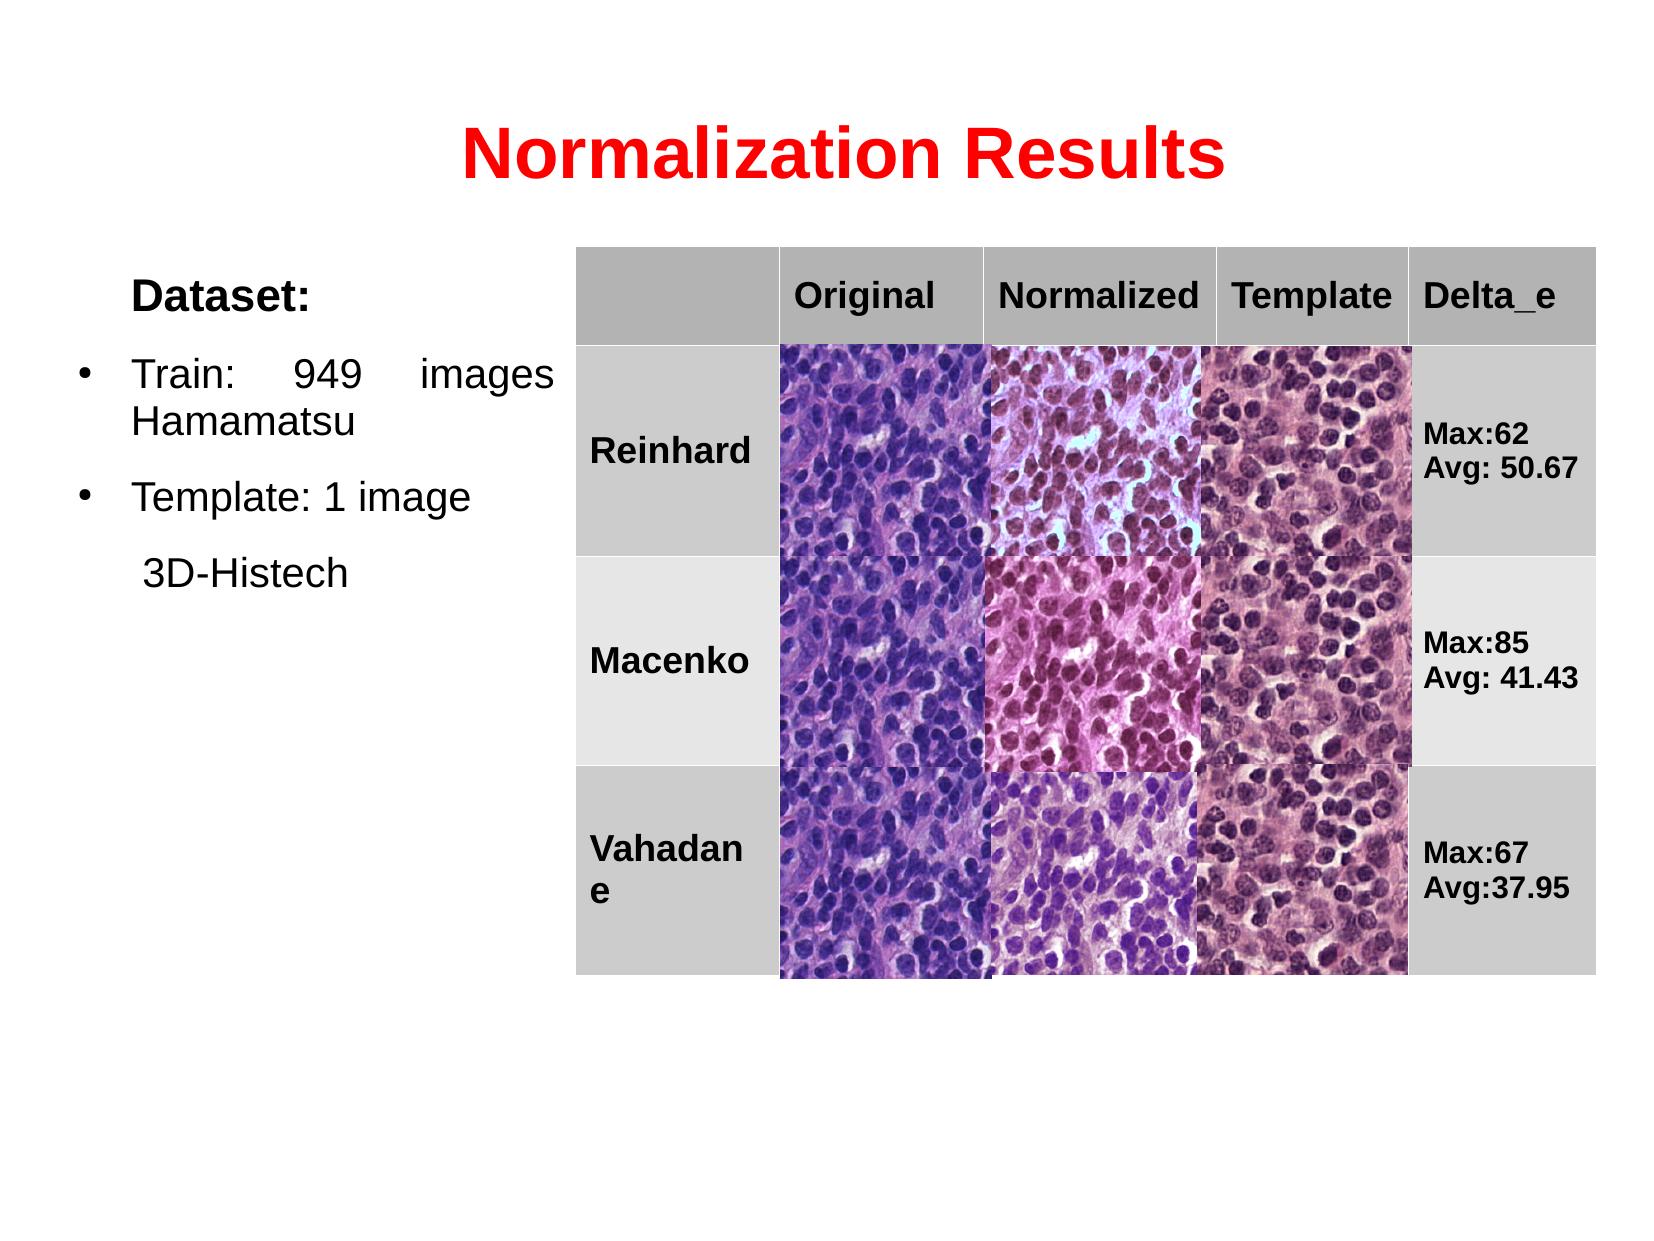

# Normalization Results
| | Original | Normalized | Template | Delta\_e |
| --- | --- | --- | --- | --- |
| Reinhard | | | | Max:62 Avg: 50.67 |
| Macenko | | | | Max:85 Avg: 41.43 |
| Vahadane | | | | Max:67 Avg:37.95 |
Dataset:
Train: 949 images Hamamatsu
Template: 1 image
 3D-Histech